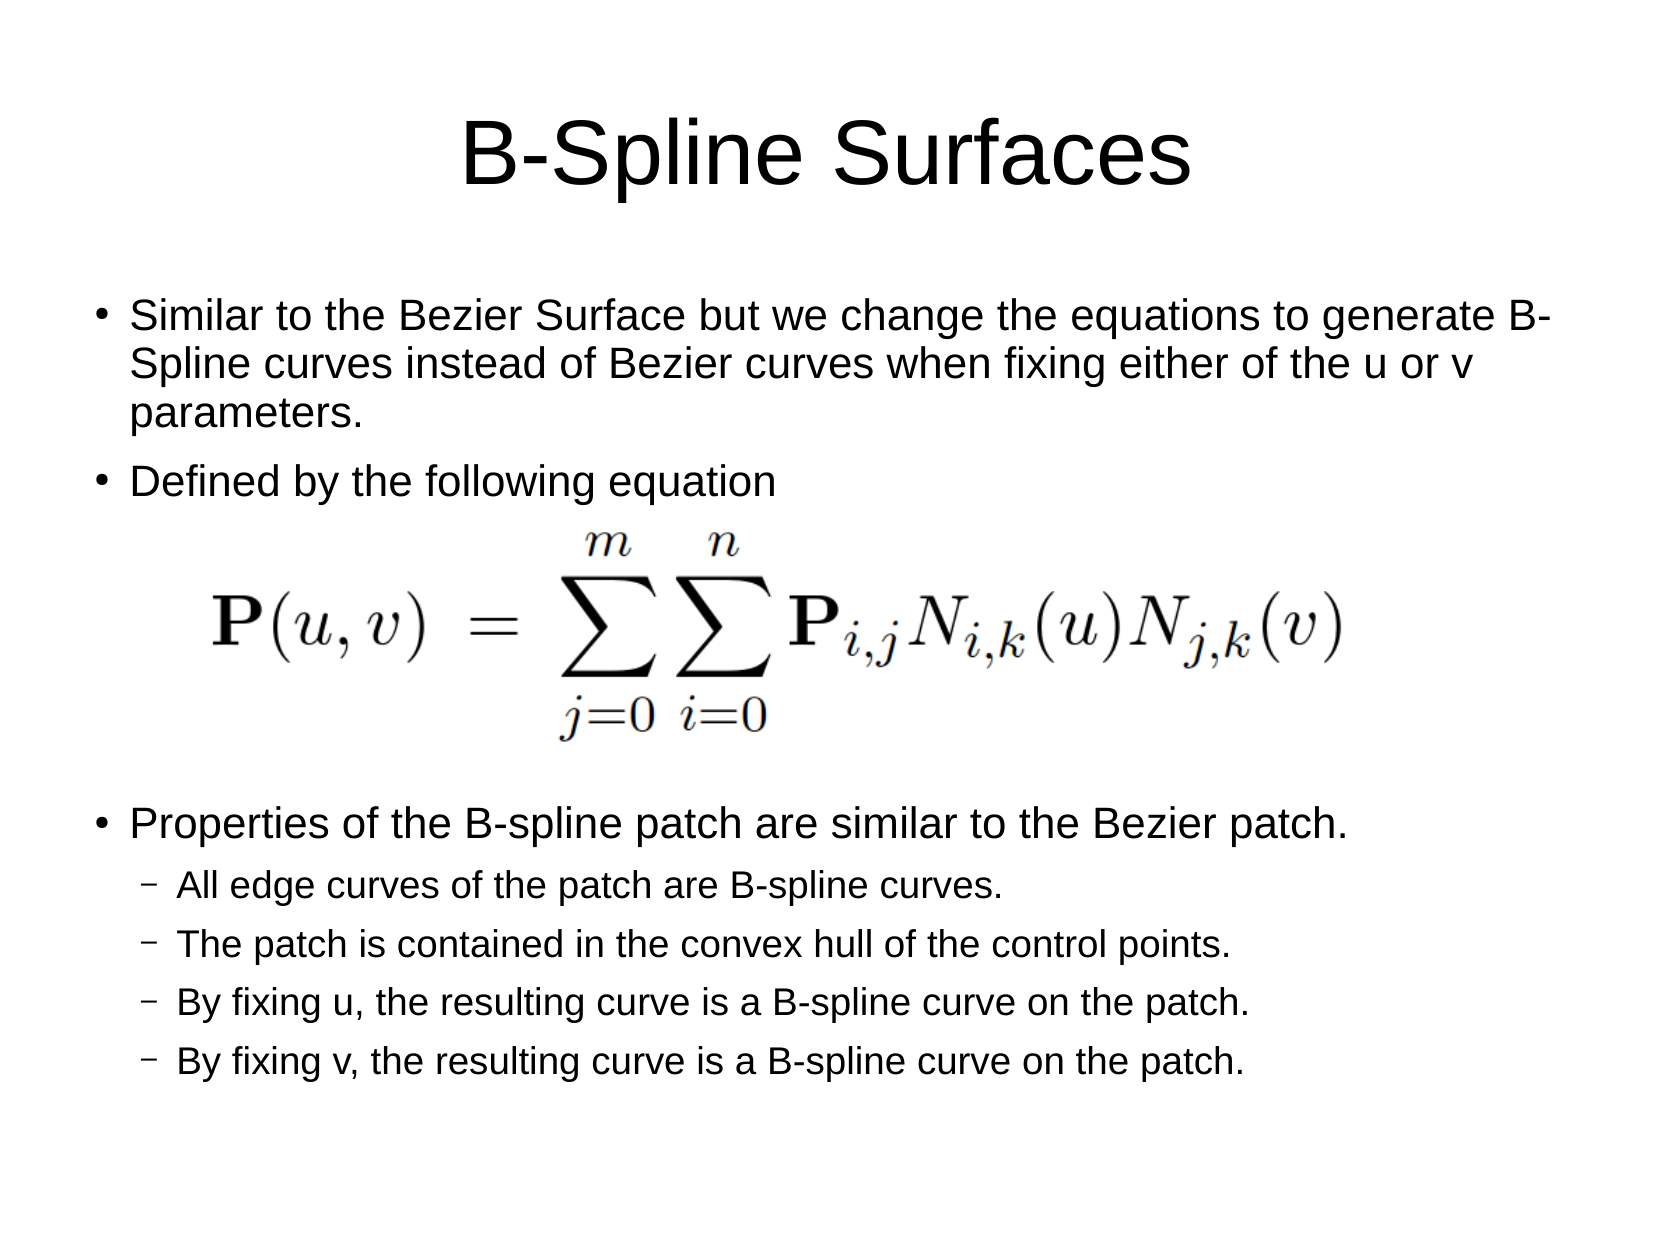

# B-Spline Surfaces
Similar to the Bezier Surface but we change the equations to generate B-Spline curves instead of Bezier curves when fixing either of the u or v parameters.
Defined by the following equation
Properties of the B-spline patch are similar to the Bezier patch.
All edge curves of the patch are B-spline curves.
The patch is contained in the convex hull of the control points.
By fixing u, the resulting curve is a B-spline curve on the patch.
By fixing v, the resulting curve is a B-spline curve on the patch.